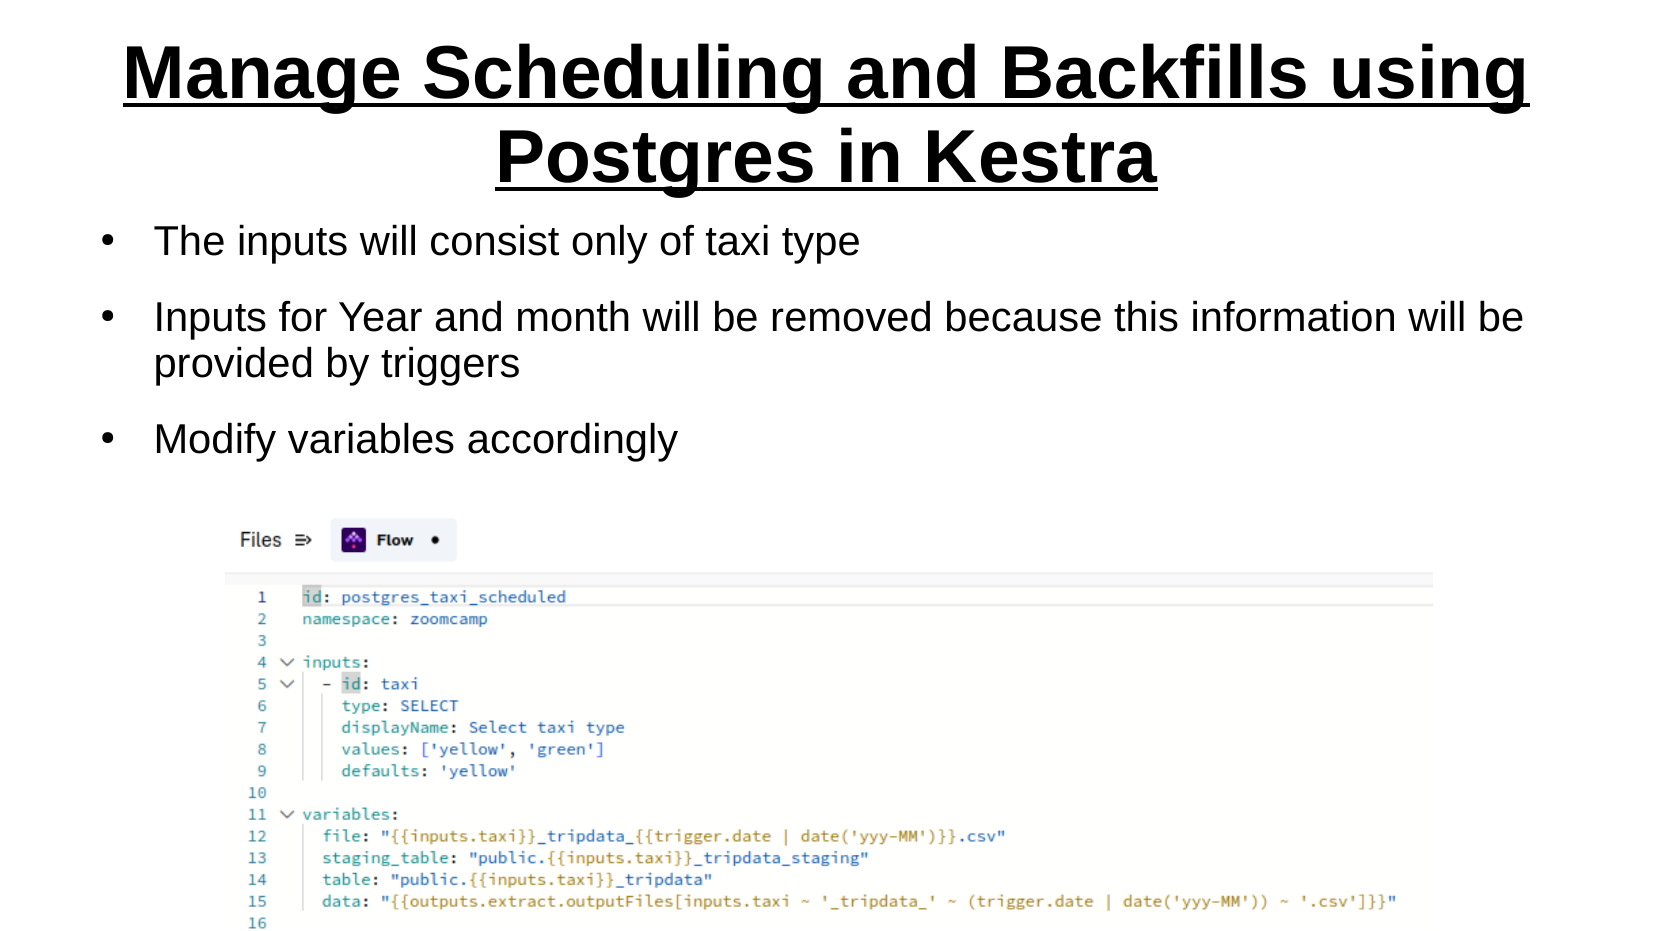

# Manage Scheduling and Backfills using Postgres in Kestra
The inputs will consist only of taxi type
Inputs for Year and month will be removed because this information will be provided by triggers
Modify variables accordingly